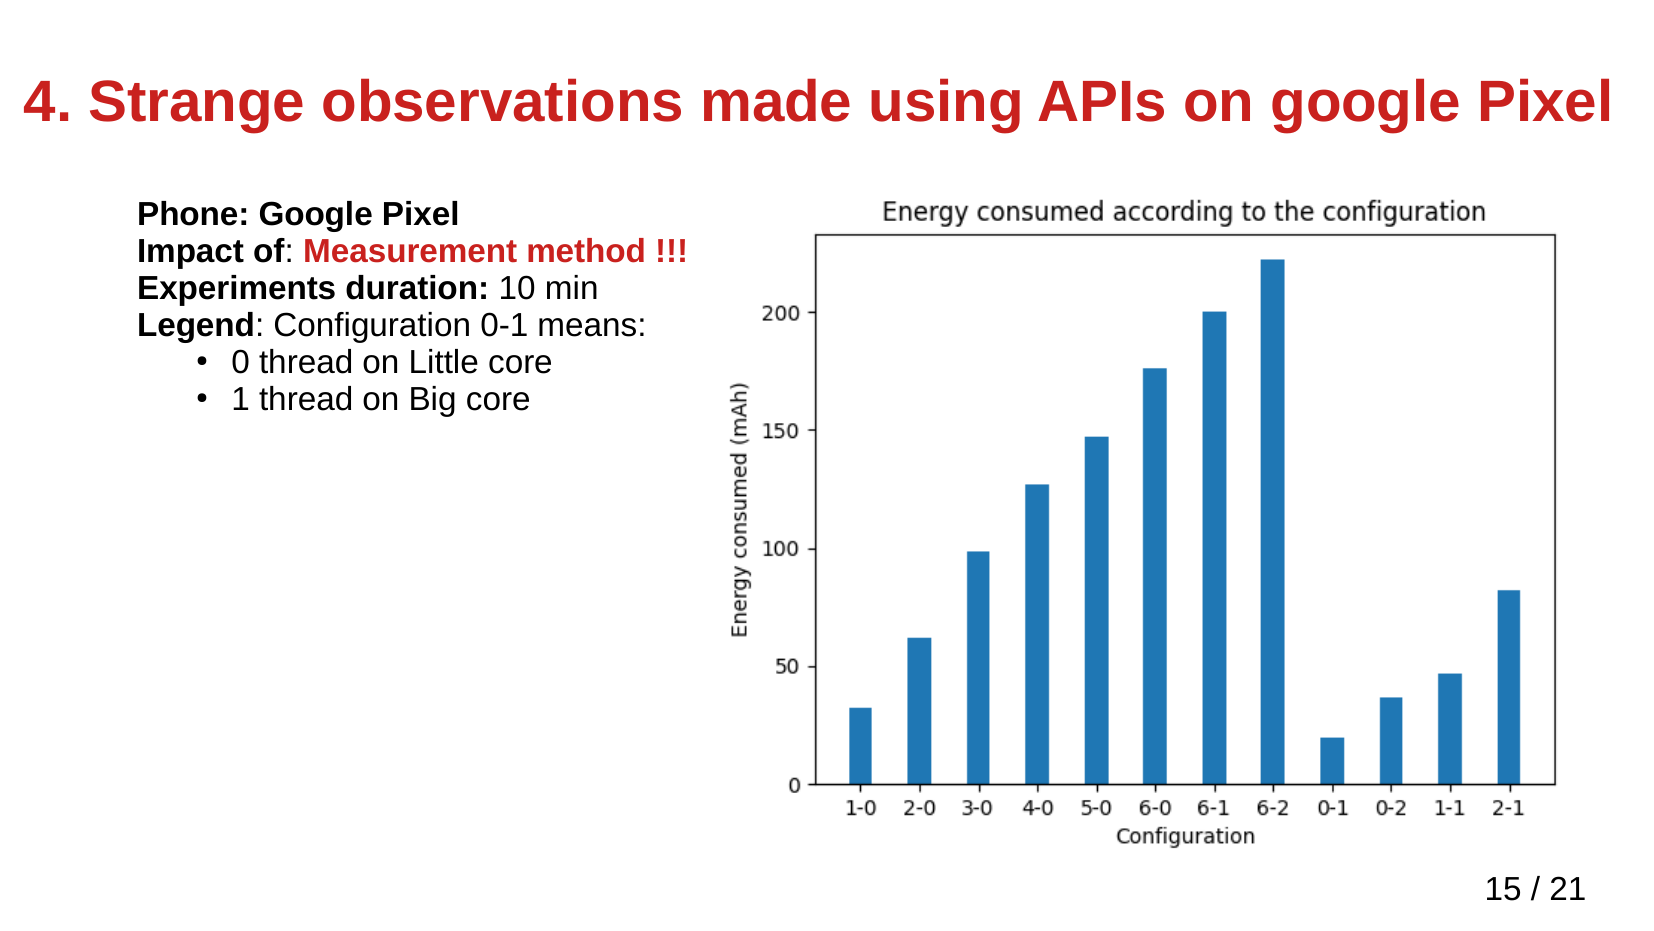

# 4. Strange observations made using APIs on google Pixel
Phone: Google Pixel
Impact of: Measurement method !!!
Experiments duration: 10 min
Legend: Configuration 0-1 means:
0 thread on Little core
1 thread on Big core
15 / 21